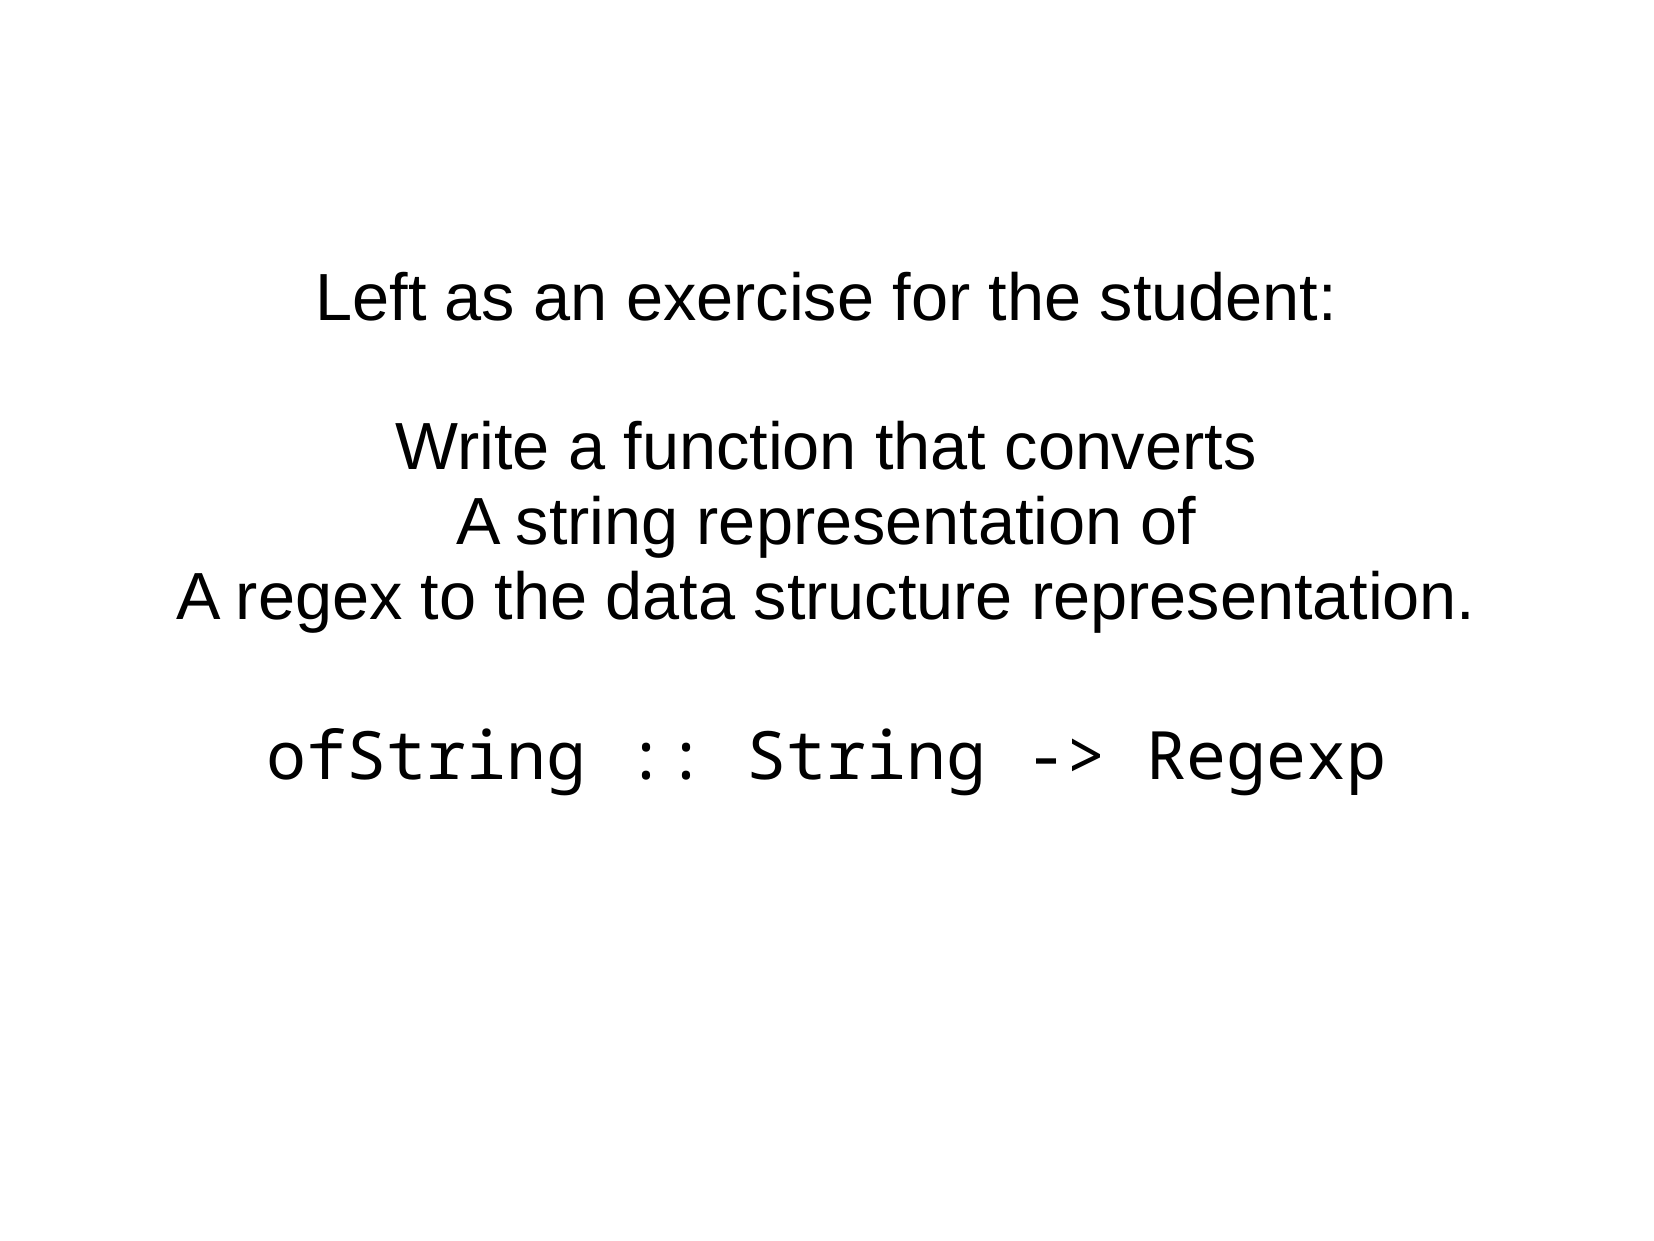

# Left as an exercise for the student:
Write a function that converts
A string representation of
A regex to the data structure representation.
ofString :: String -> Regexp